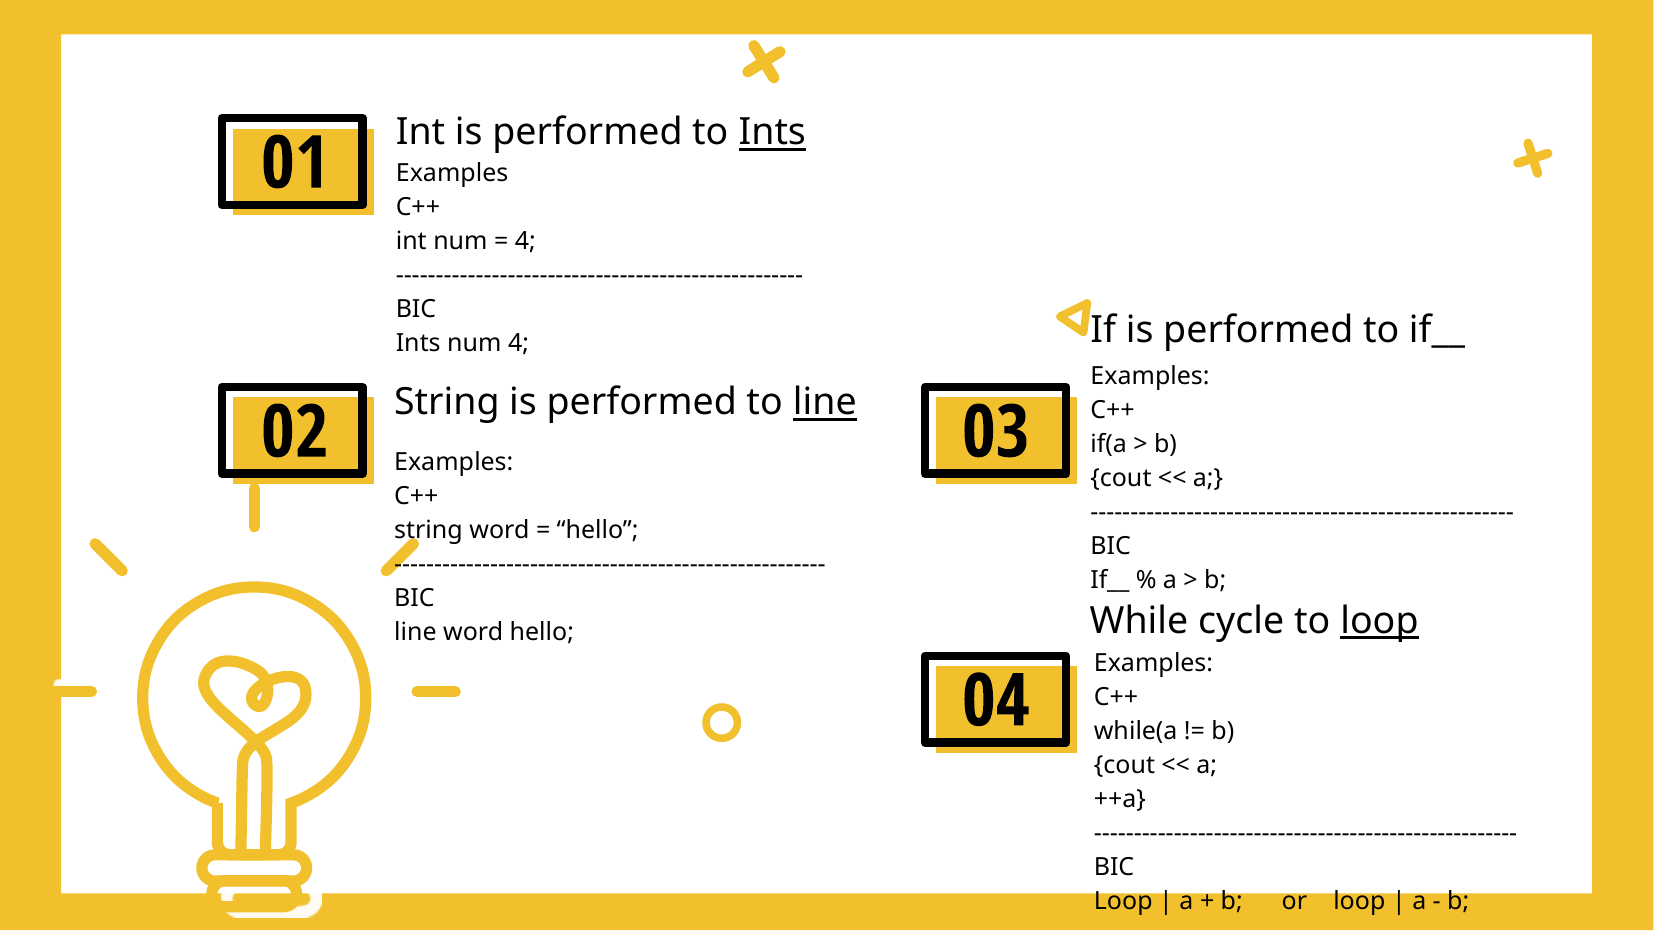

# Int is performed to Ints
Examples
C++
int num = 4;
---------------------------------------------------
BIC
Ints num 4;
If is performed to if__
String is performed to line
Examples:
C++
if(a > b)
{cout << a;}
-----------------------------------------------------
BIC
If__ % a > b;
Examples:
C++
string word = “hello”;
------------------------------------------------------
BIC
line word hello;
While cycle to loop
Examples:
C++
while(a != b)
{cout << a;
++a}
-----------------------------------------------------
BIC
Loop | a + b; or loop | a - b;